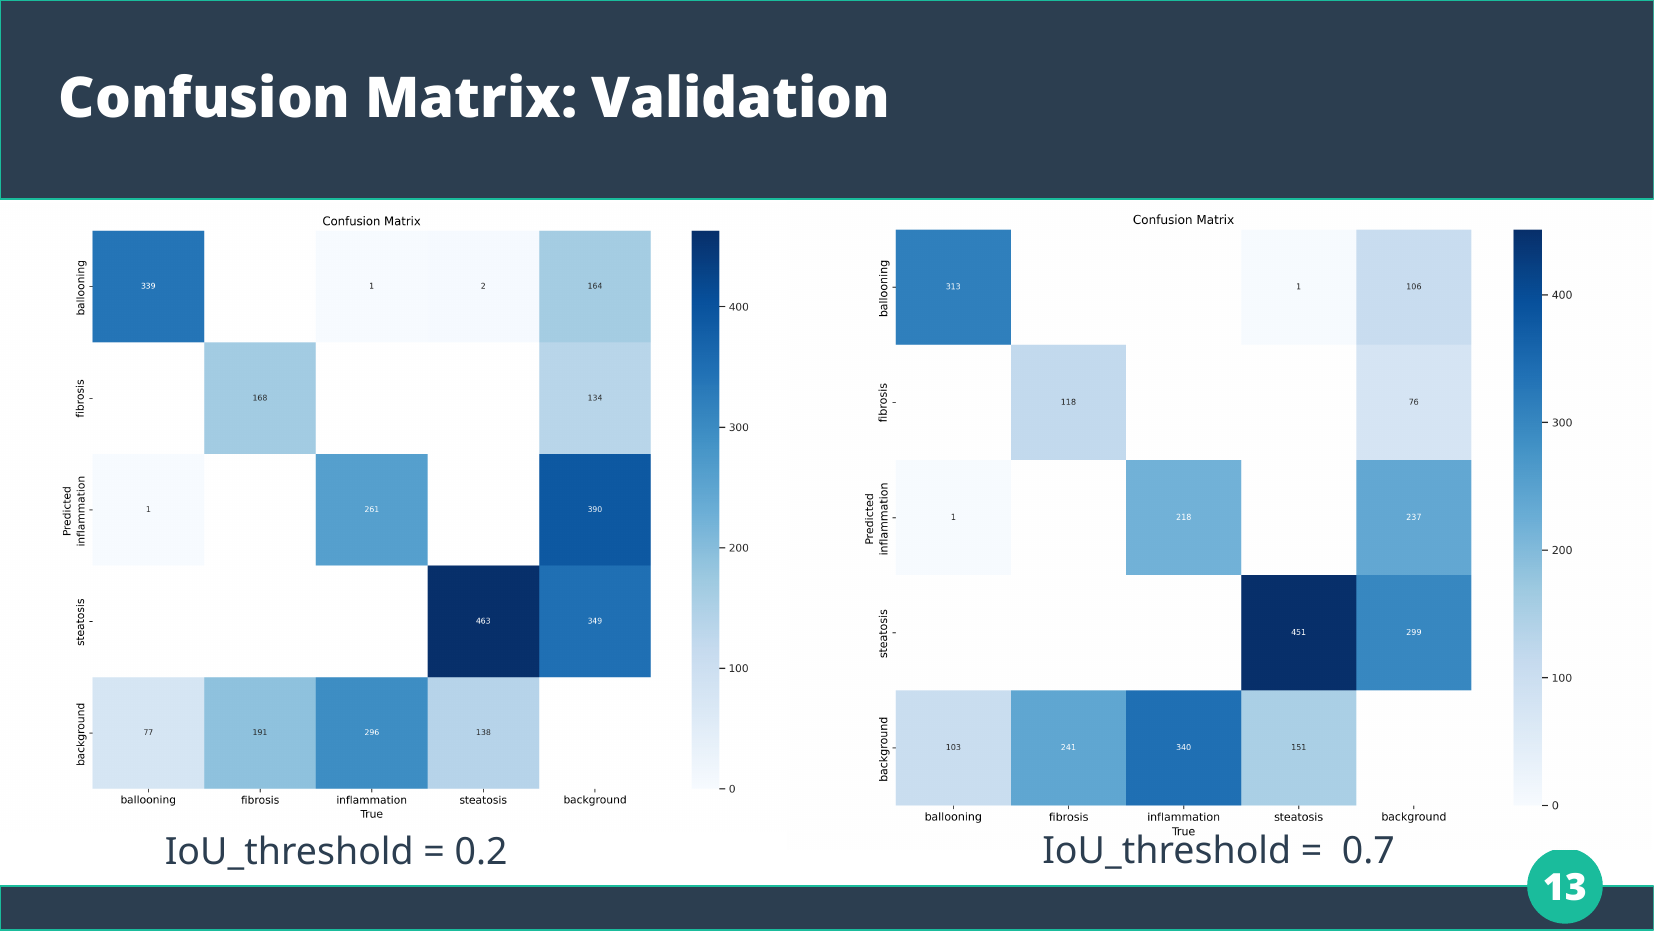

# Confusion Matrix: Validation
IoU_threshold = 0.7
IoU_threshold = 0.2
13